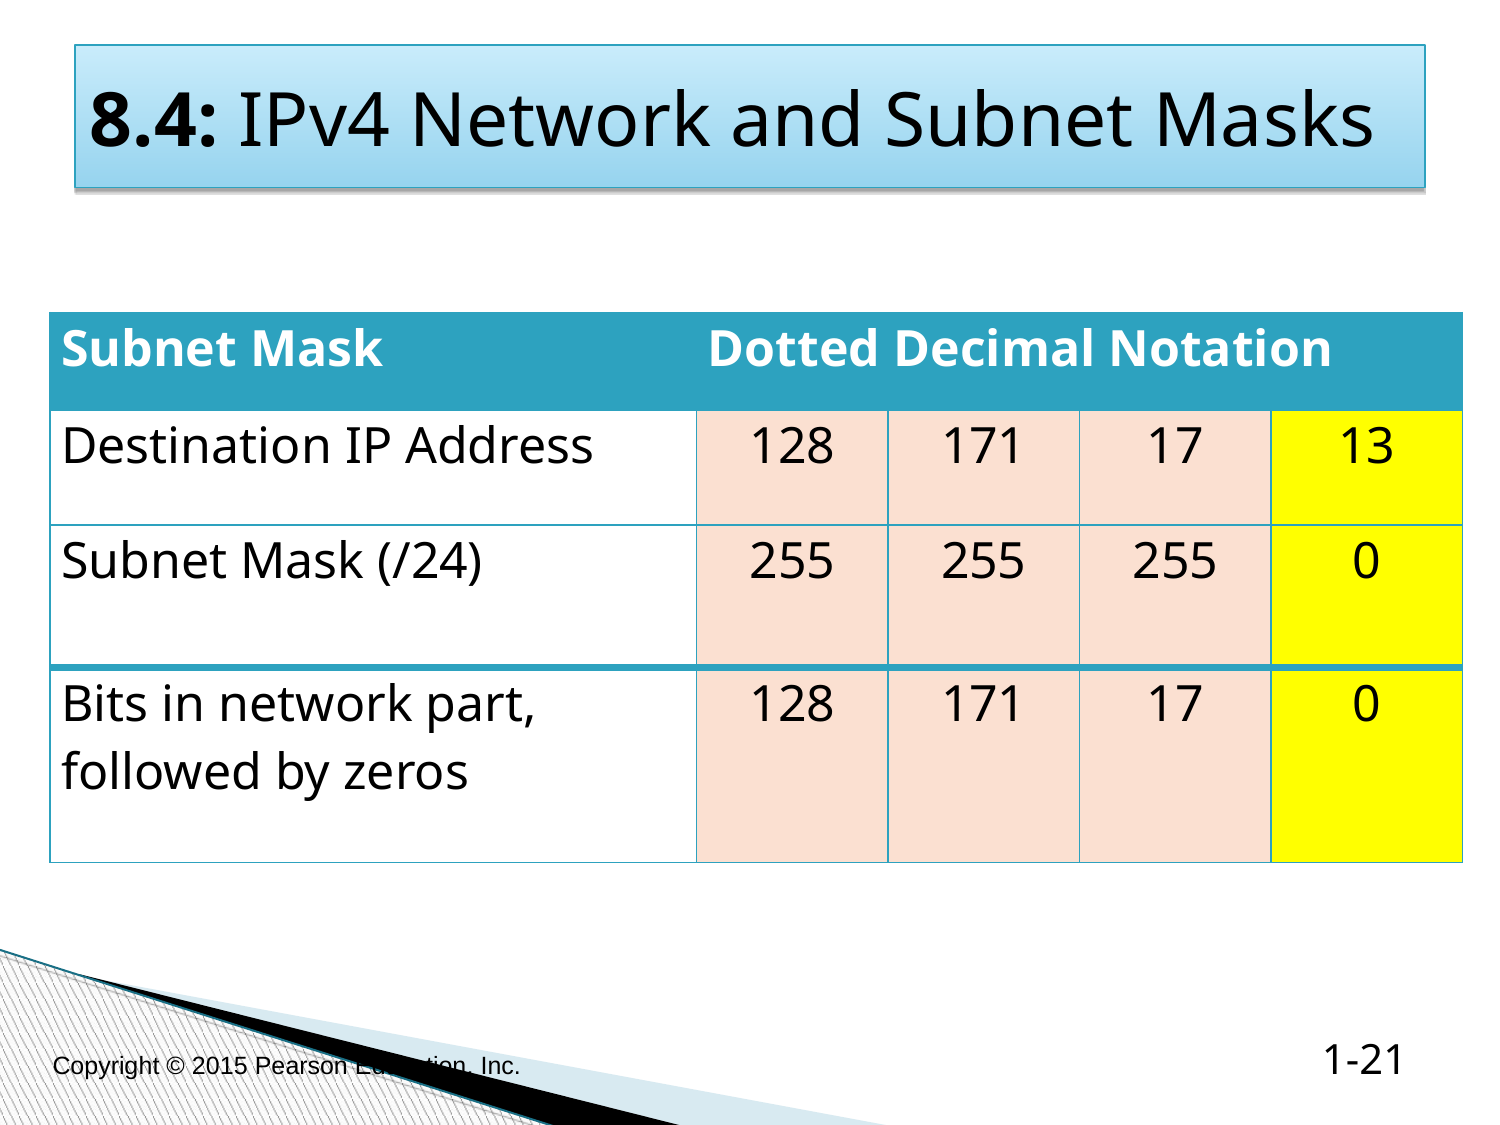

# 8.4: IPv4 Network and Subnet Masks
| Subnet Mask | Dotted Decimal Notation | | | |
| --- | --- | --- | --- | --- |
| Destination IP Address | 128 | 171 | 17 | 13 |
| Subnet Mask (/24) | 255 | 255 | 255 | 0 |
| Bits in network part, followed by zeros | 128 | 171 | 17 | 0 |
Copyright © 2015 Pearson Education, Inc.